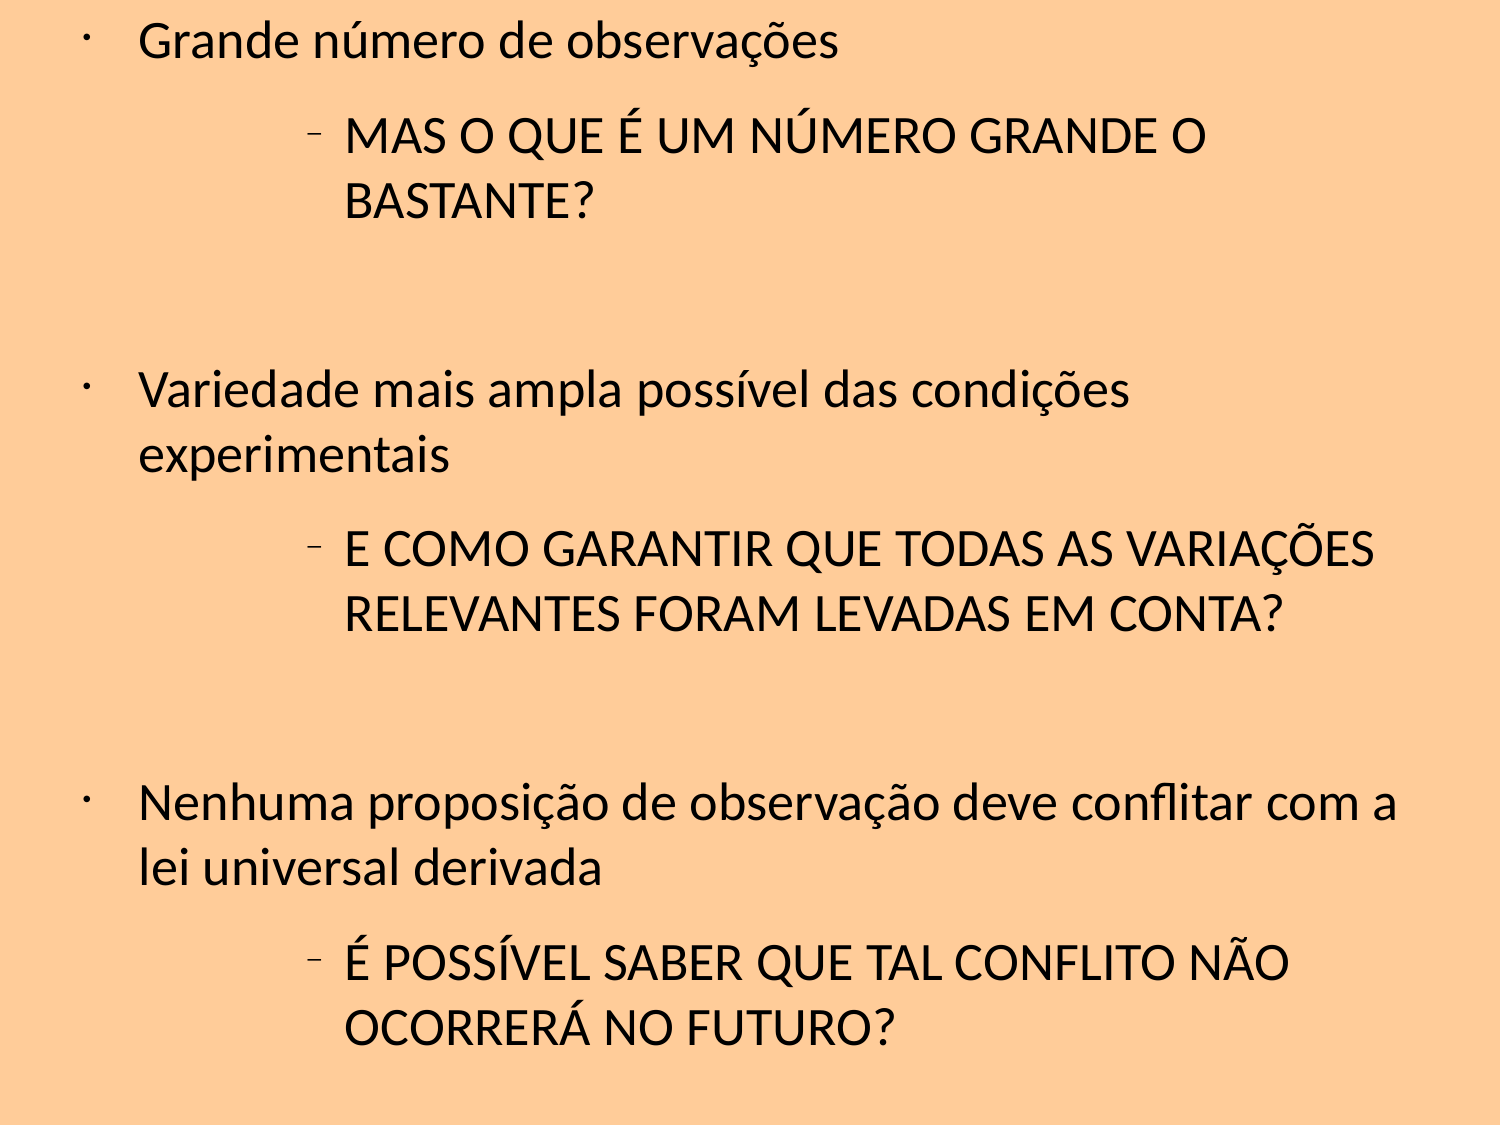

Grande número de observações
MAS O QUE É UM NÚMERO GRANDE O BASTANTE?
Variedade mais ampla possível das condições experimentais
E COMO GARANTIR QUE TODAS AS VARIAÇÕES RELEVANTES FORAM LEVADAS EM CONTA?
Nenhuma proposição de observação deve conflitar com a lei universal derivada
É POSSÍVEL SABER QUE TAL CONFLITO NÃO OCORRERÁ NO FUTURO?
#